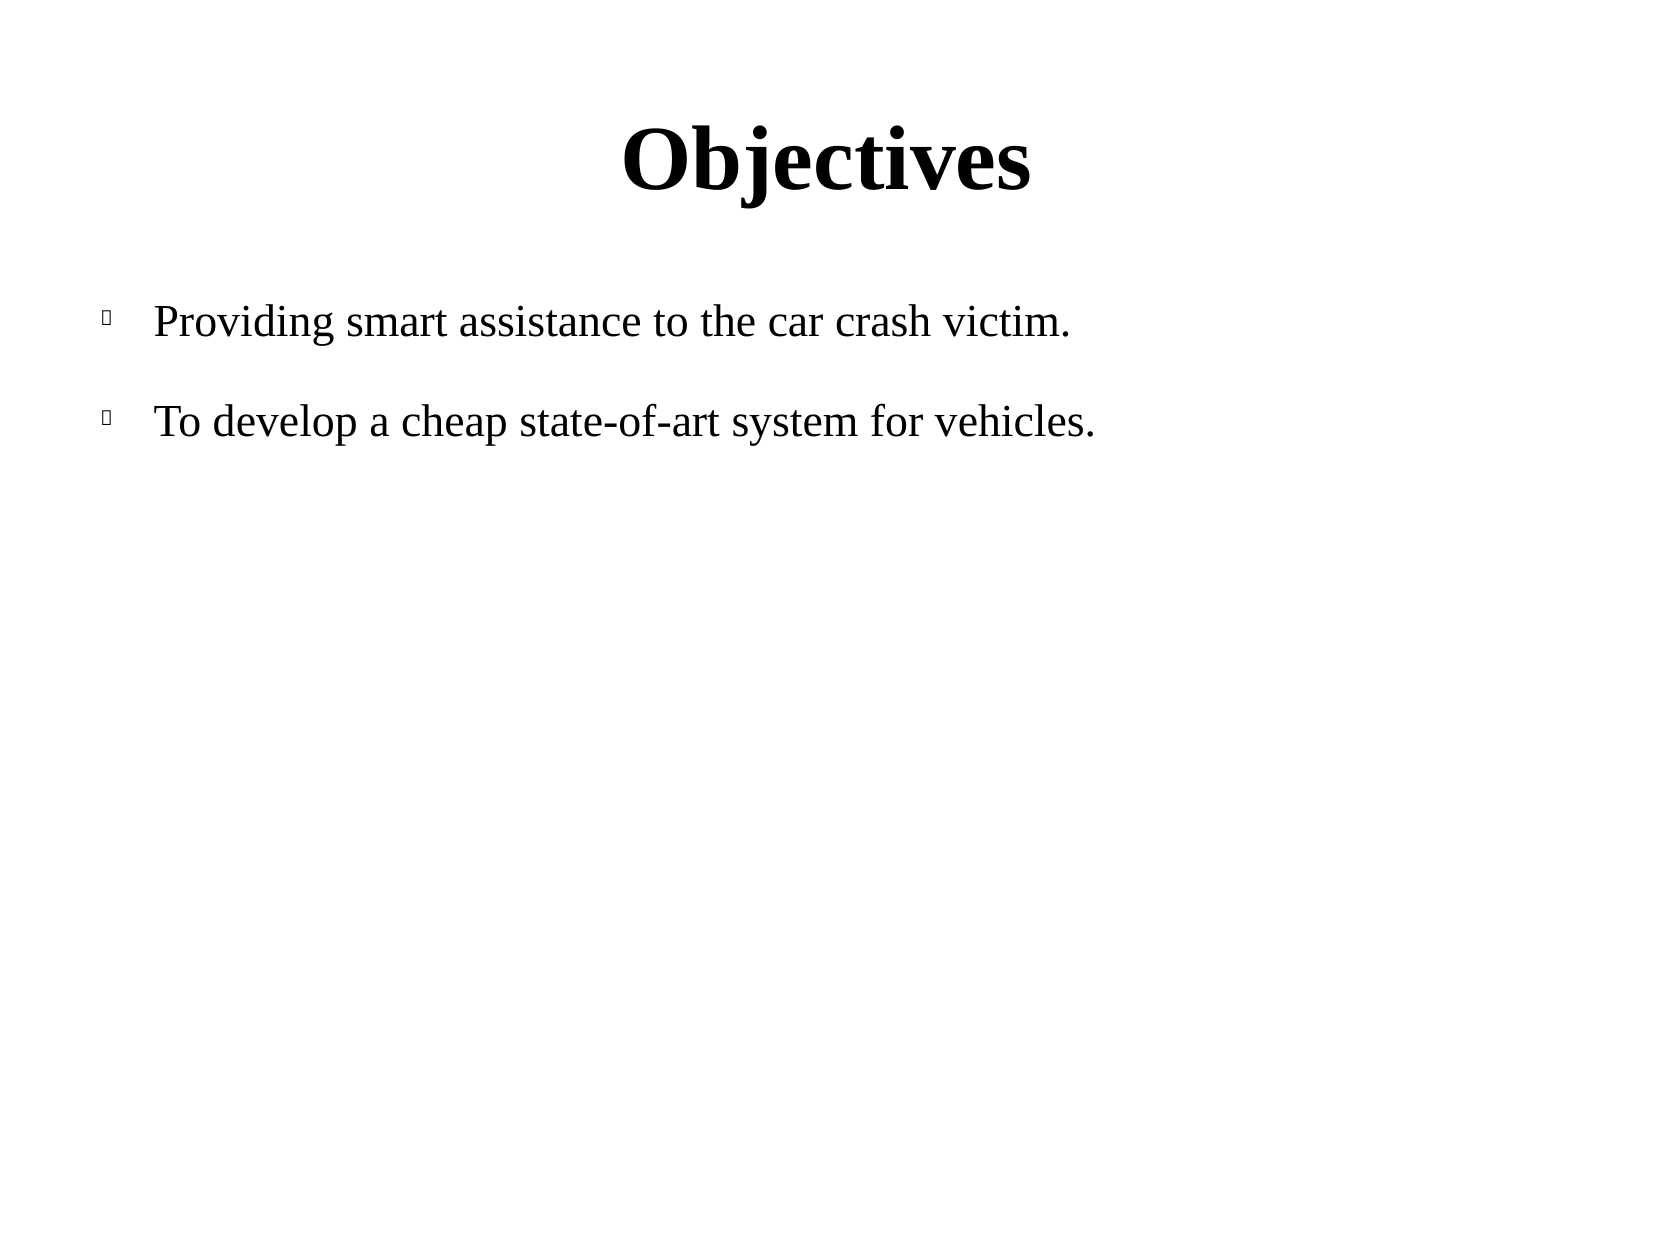

Objectives
Providing smart assistance to the car crash victim.
To develop a cheap state-of-art system for vehicles.